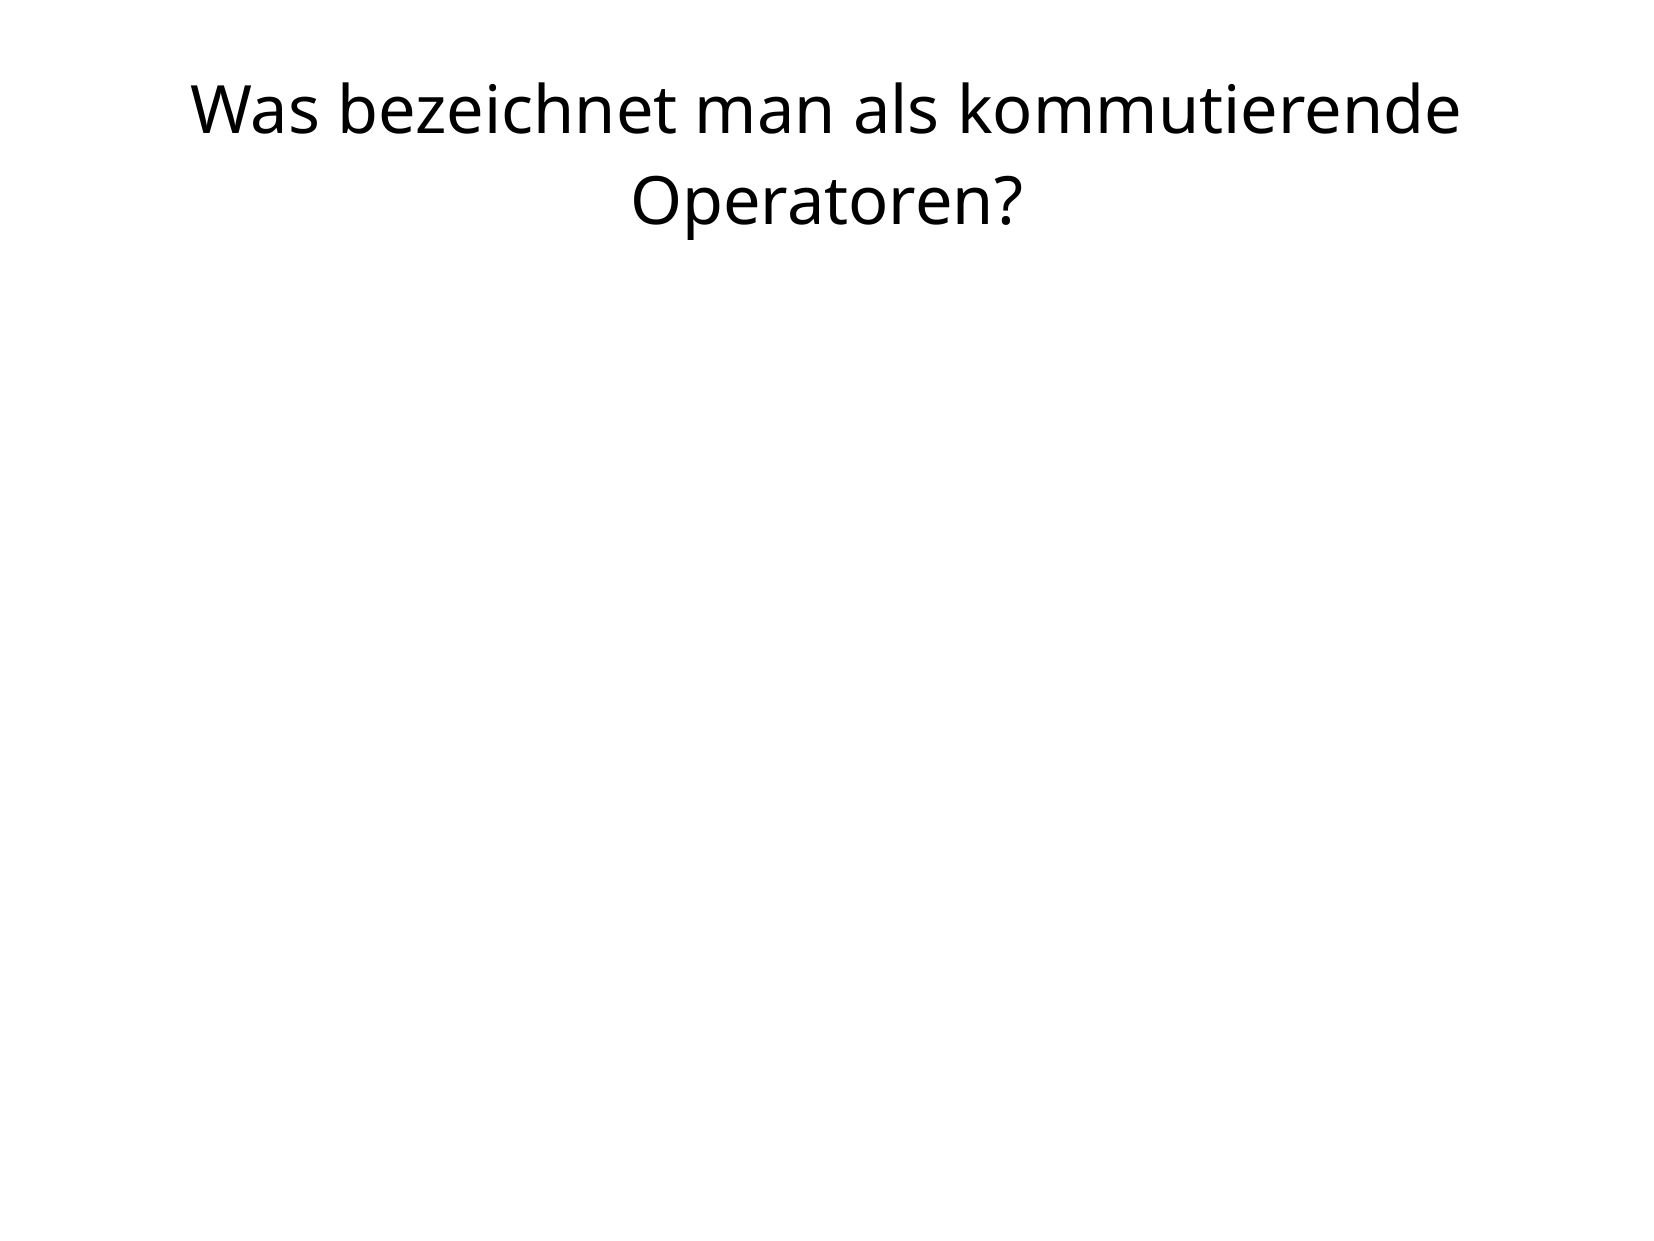

# Was bezeichnet man als kommutierende Operatoren?